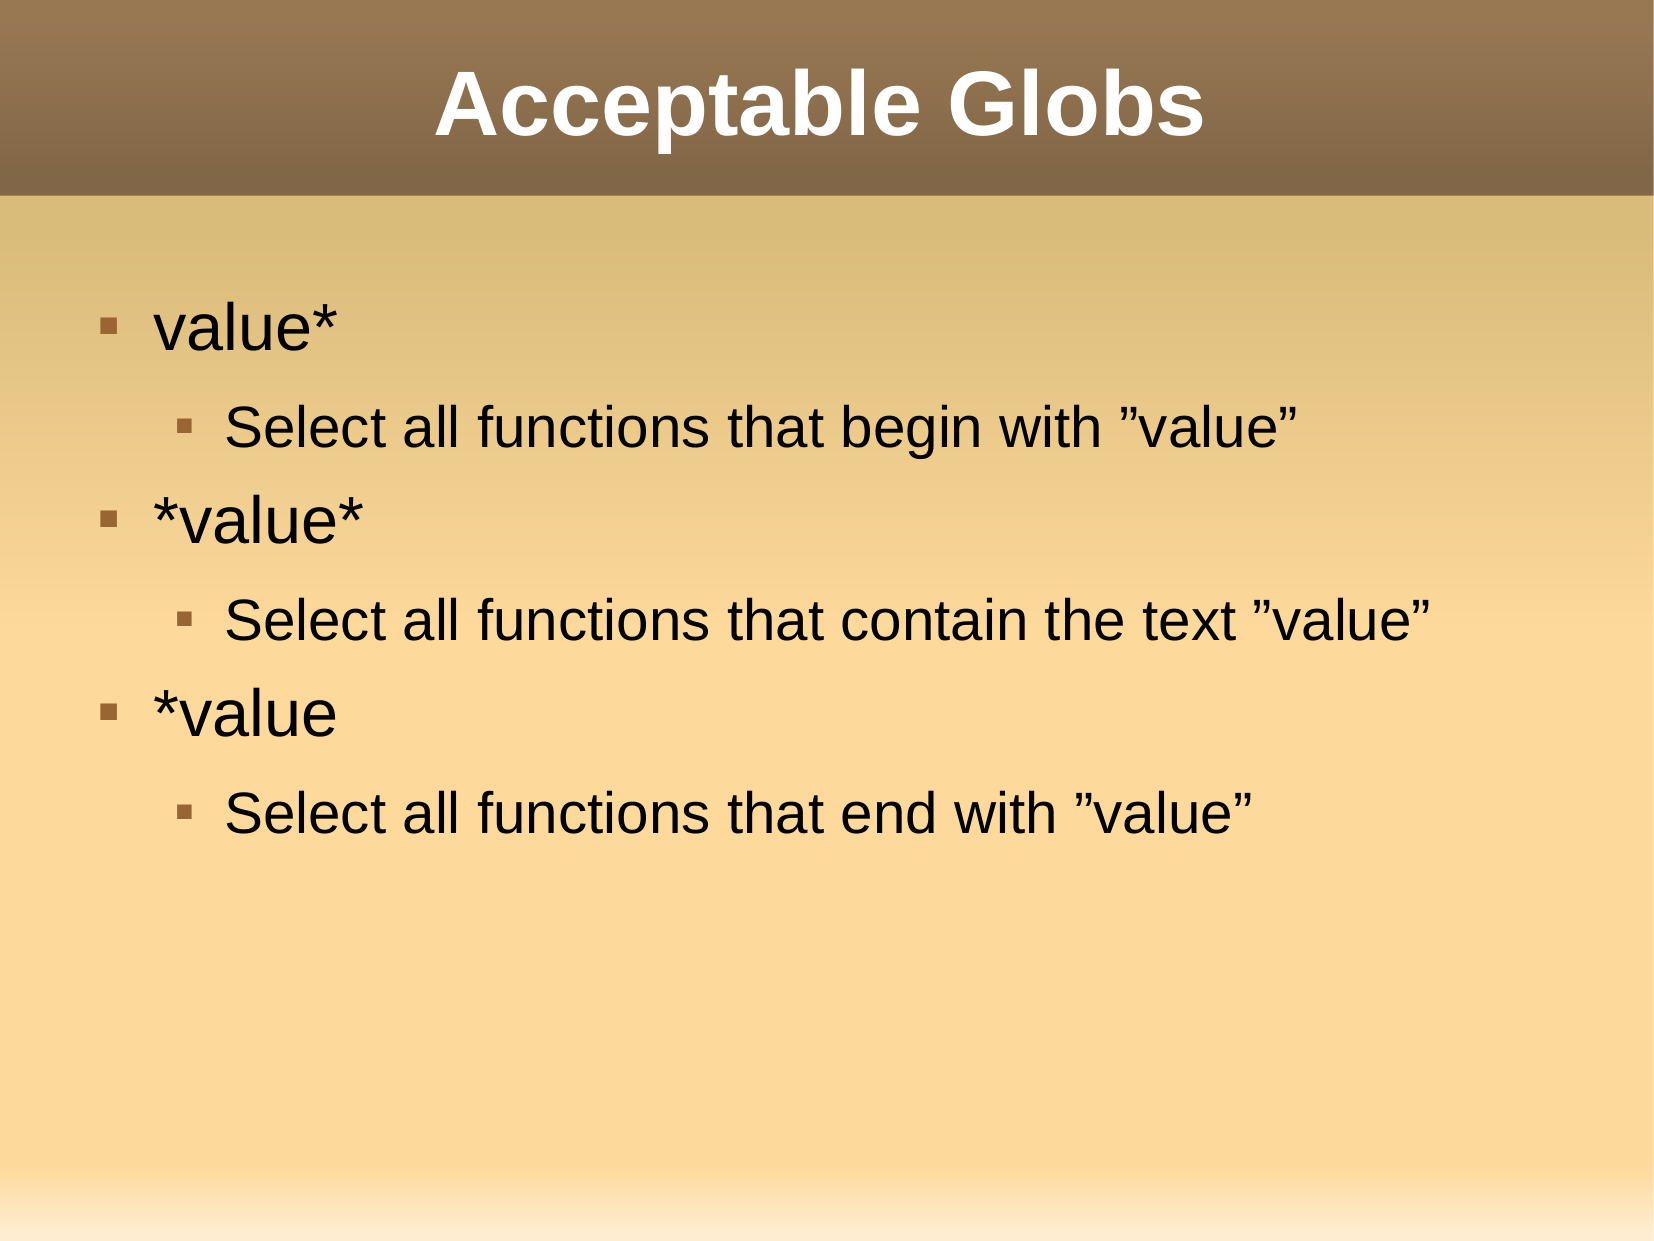

# Acceptable Globs
value*
Select all functions that begin with ”value”
*value*
Select all functions that contain the text ”value”
*value
Select all functions that end with ”value”